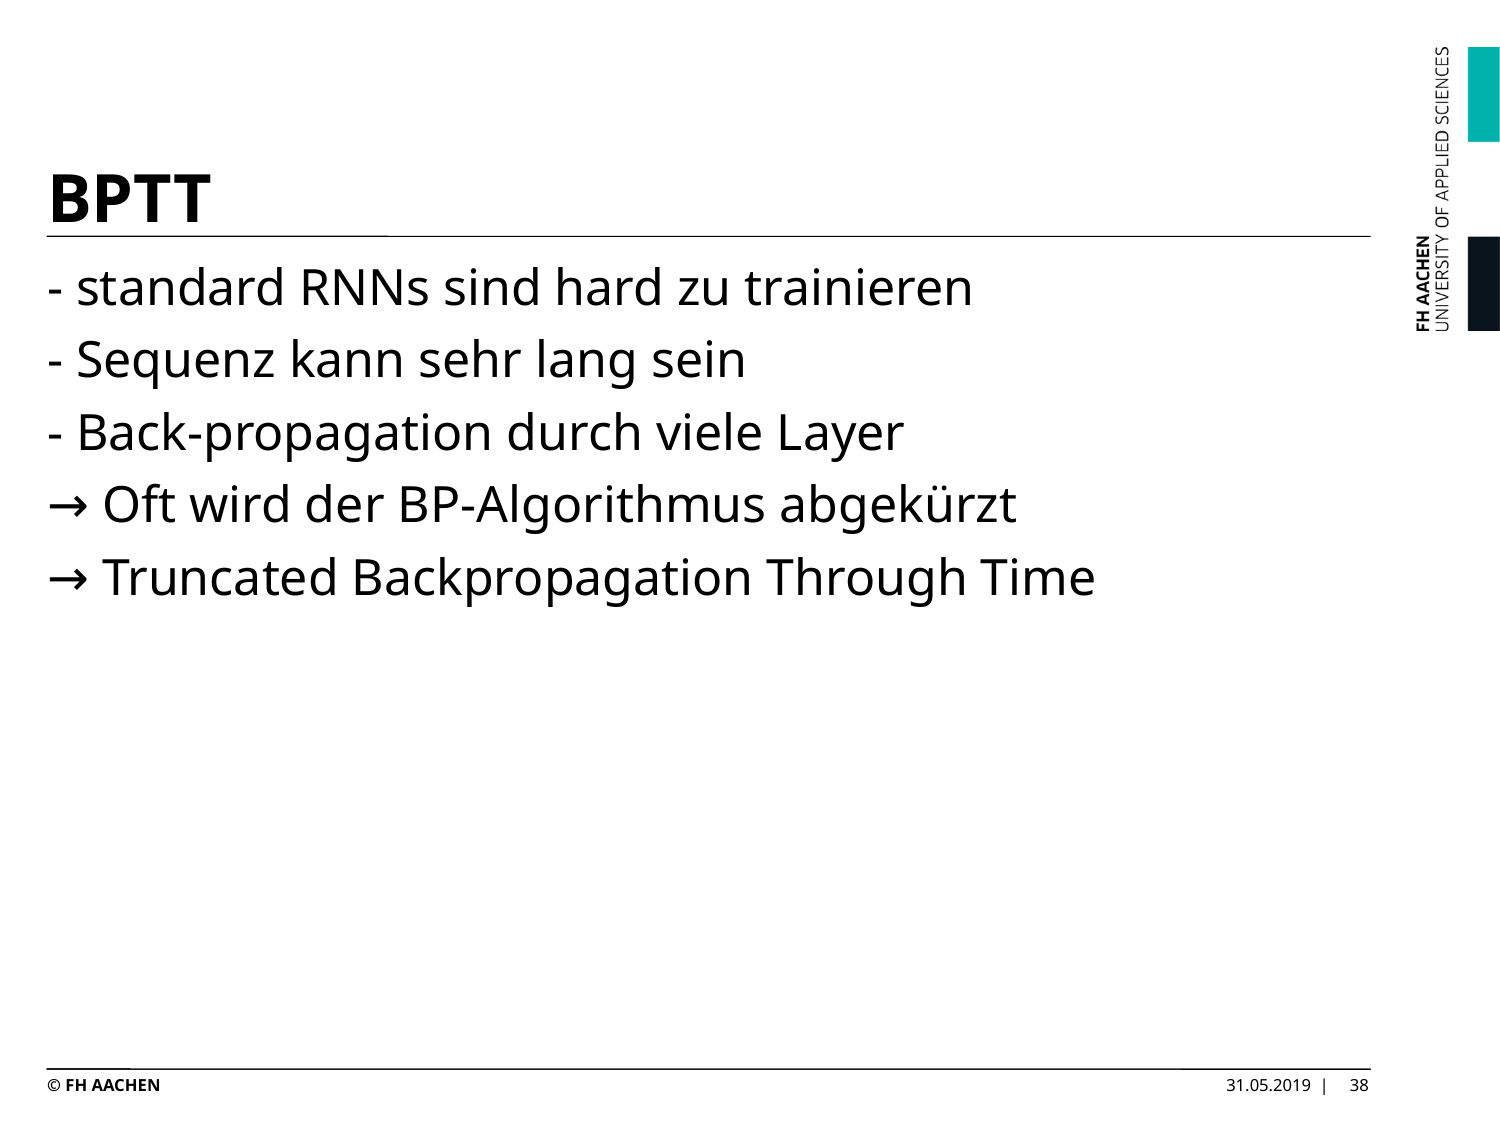

# BPTT
- standard RNNs sind hard zu trainieren
- Sequenz kann sehr lang sein
- Back-propagation durch viele Layer
→ Oft wird der BP-Algorithmus abgekürzt
→ Truncated Backpropagation Through Time
31.05.2019
38